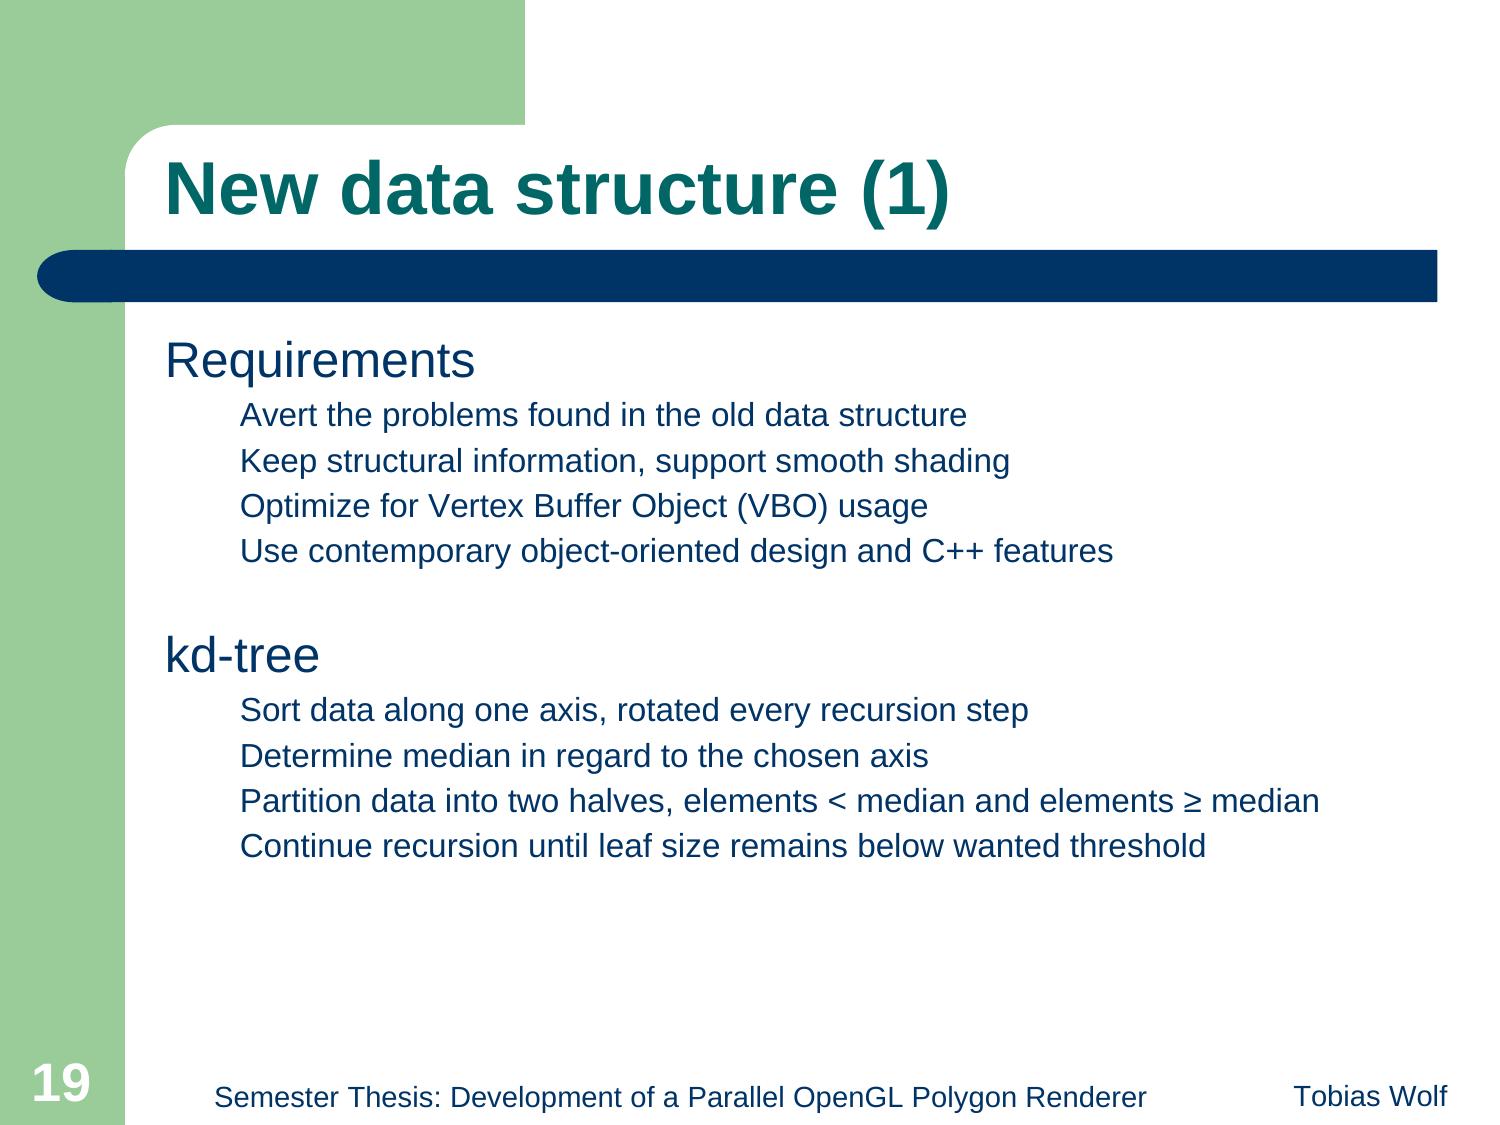

# New data structure (1)
Requirements
Avert the problems found in the old data structure
Keep structural information, support smooth shading
Optimize for Vertex Buffer Object (VBO) usage
Use contemporary object-oriented design and C++ features
kd-tree
Sort data along one axis, rotated every recursion step
Determine median in regard to the chosen axis
Partition data into two halves, elements < median and elements ≥ median
Continue recursion until leaf size remains below wanted threshold
19
Tobias Wolf
Semester Thesis: Development of a Parallel OpenGL Polygon Renderer